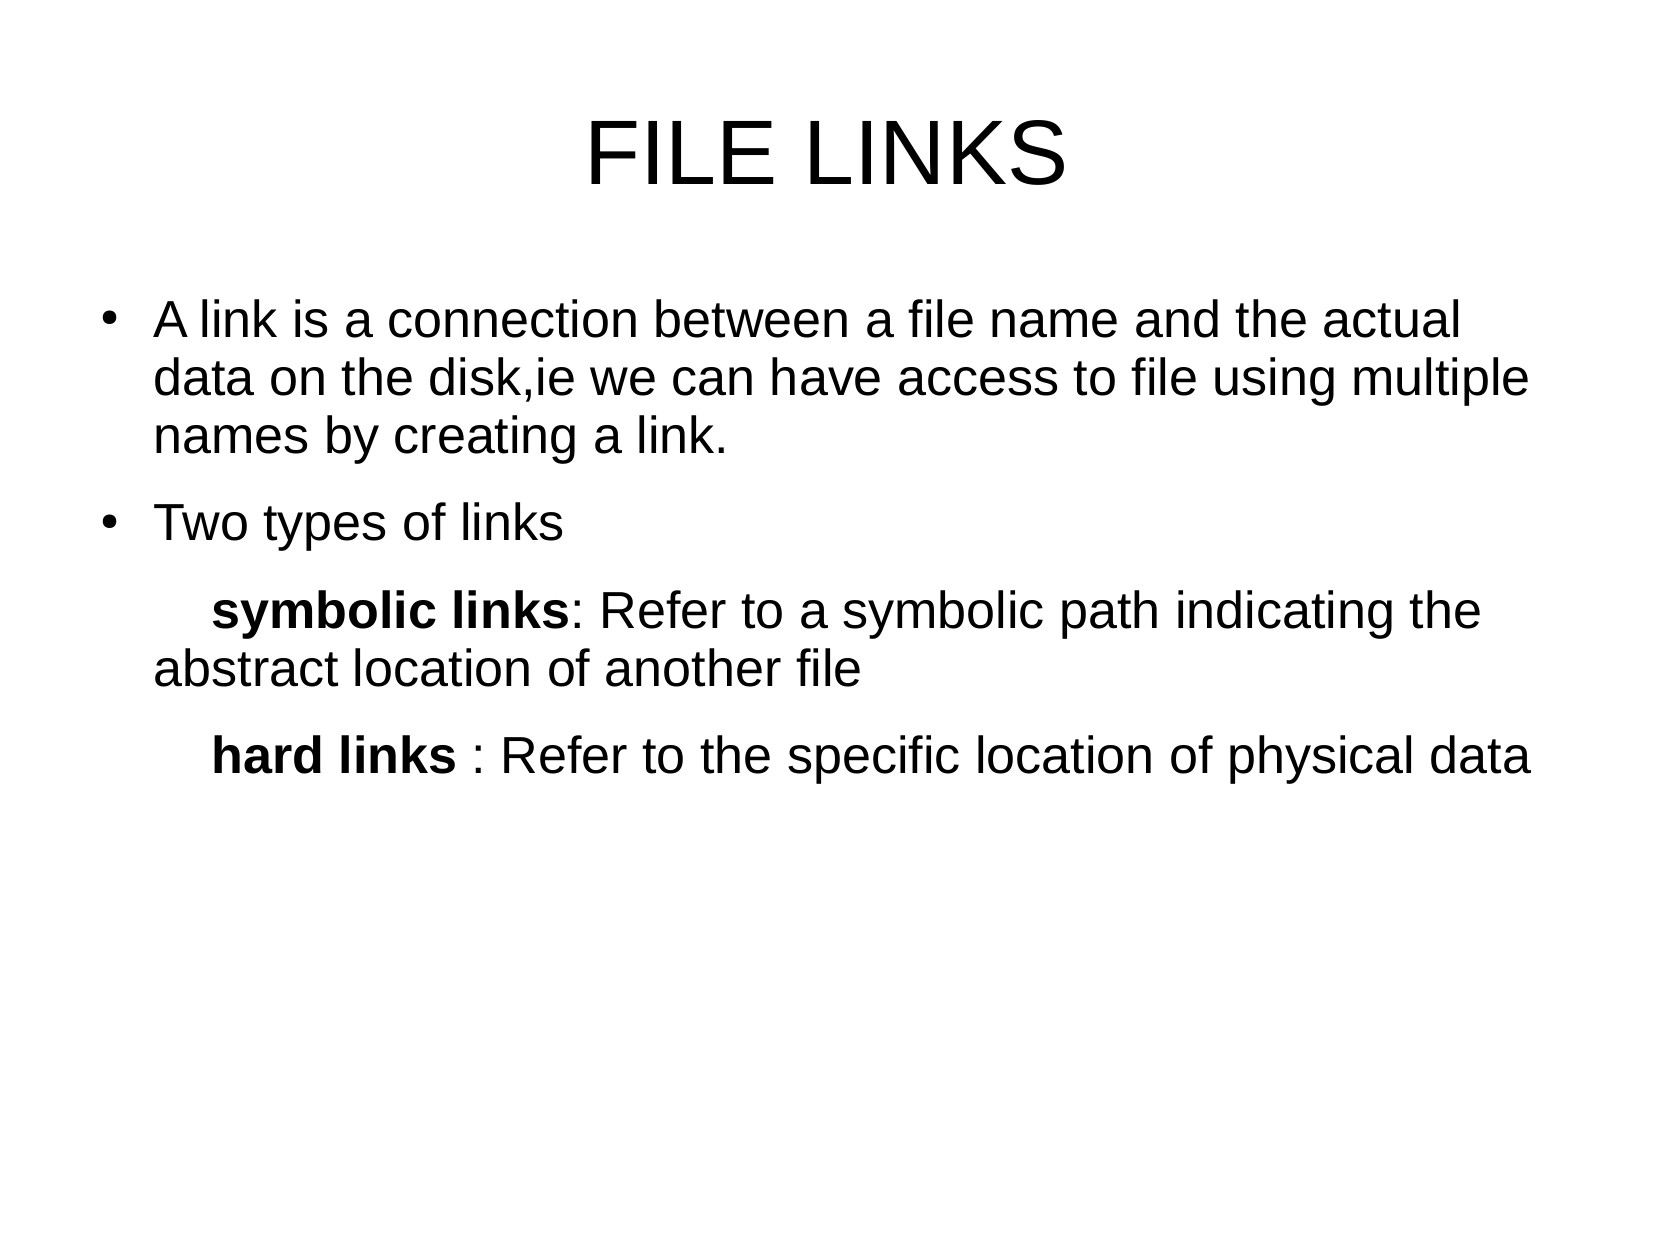

# FILE LINKS
A link is a connection between a file name and the actual data on the disk,ie we can have access to file using multiple names by creating a link.
Two types of links
 symbolic links: Refer to a symbolic path indicating the abstract location of another file
 hard links : Refer to the specific location of physical data